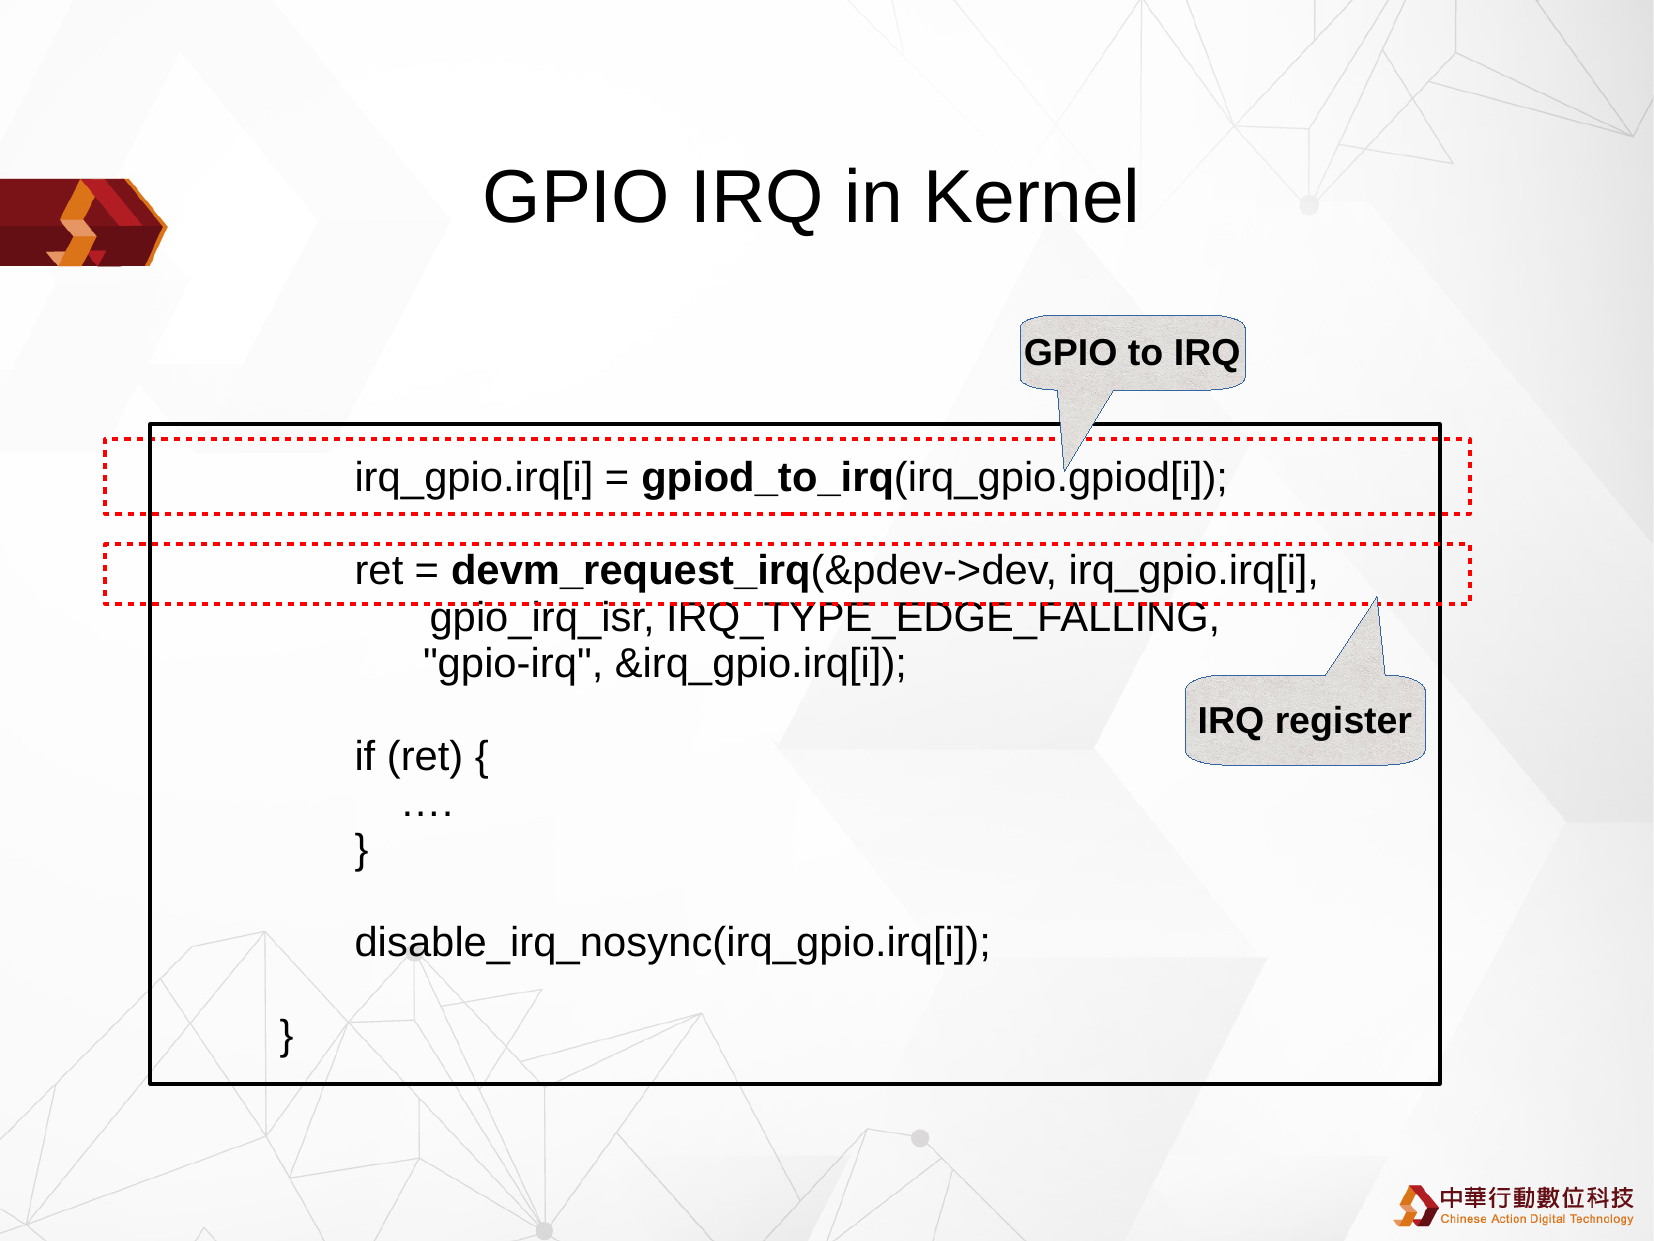

# GPIO IRQ in Kernel
GPIO to IRQ
		irq_gpio.irq[i] = gpiod_to_irq(irq_gpio.gpiod[i]);
		ret = devm_request_irq(&pdev->dev, irq_gpio.irq[i],
			gpio_irq_isr, IRQ_TYPE_EDGE_FALLING,
 "gpio-irq", &irq_gpio.irq[i]);
		if (ret) {
 ….
		}
		disable_irq_nosync(irq_gpio.irq[i]);
	}
IRQ register